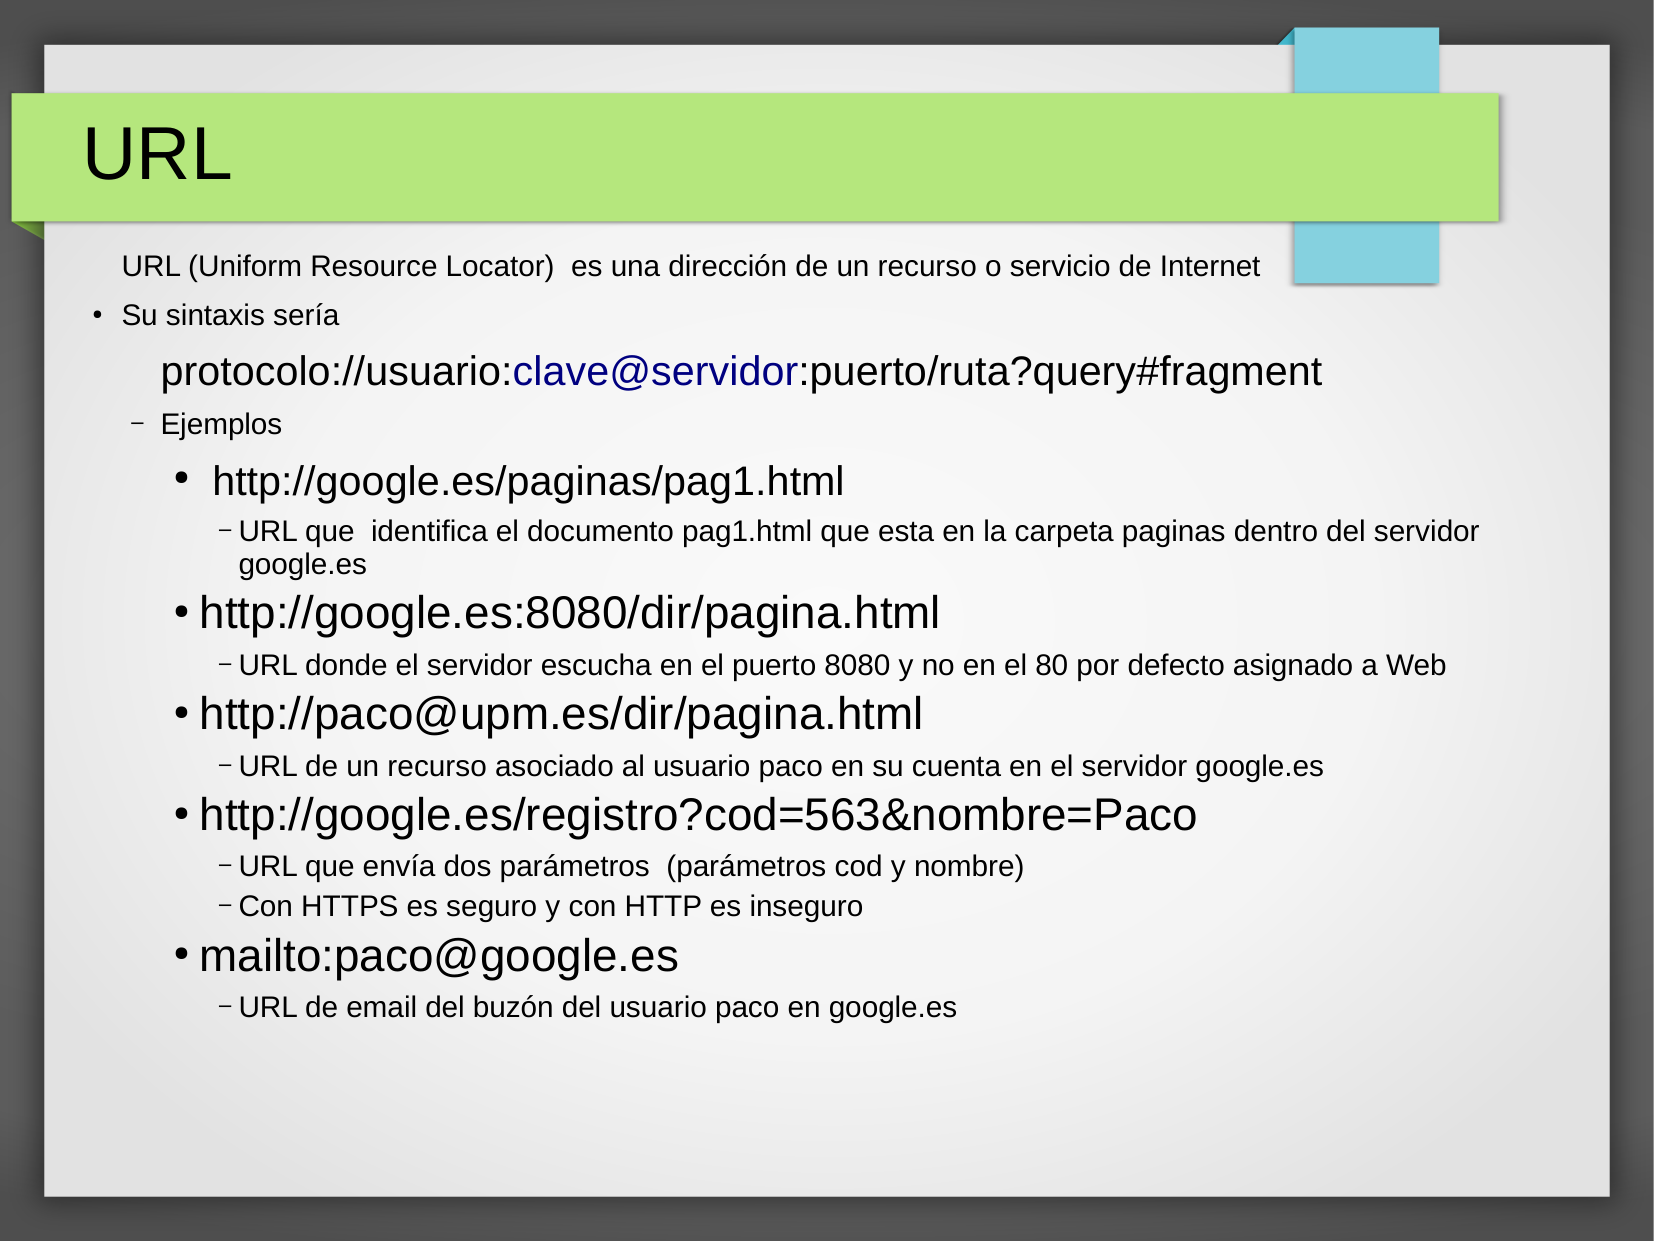

# URL
URL (Uniform Resource Locator) es una dirección de un recurso o servicio de Internet
Su sintaxis sería
protocolo://usuario:clave@servidor:puerto/ruta?query#fragment
Ejemplos
 http://google.es/paginas/pag1.html
URL que identifica el documento pag1.html que esta en la carpeta paginas dentro del servidor google.es
http://google.es:8080/dir/pagina.html
URL donde el servidor escucha en el puerto 8080 y no en el 80 por defecto asignado a Web
http://paco@upm.es/dir/pagina.html
URL de un recurso asociado al usuario paco en su cuenta en el servidor google.es
http://google.es/registro?cod=563&nombre=Paco
URL que envía dos parámetros (parámetros cod y nombre)
Con HTTPS es seguro y con HTTP es inseguro
mailto:paco@google.es
URL de email del buzón del usuario paco en google.es